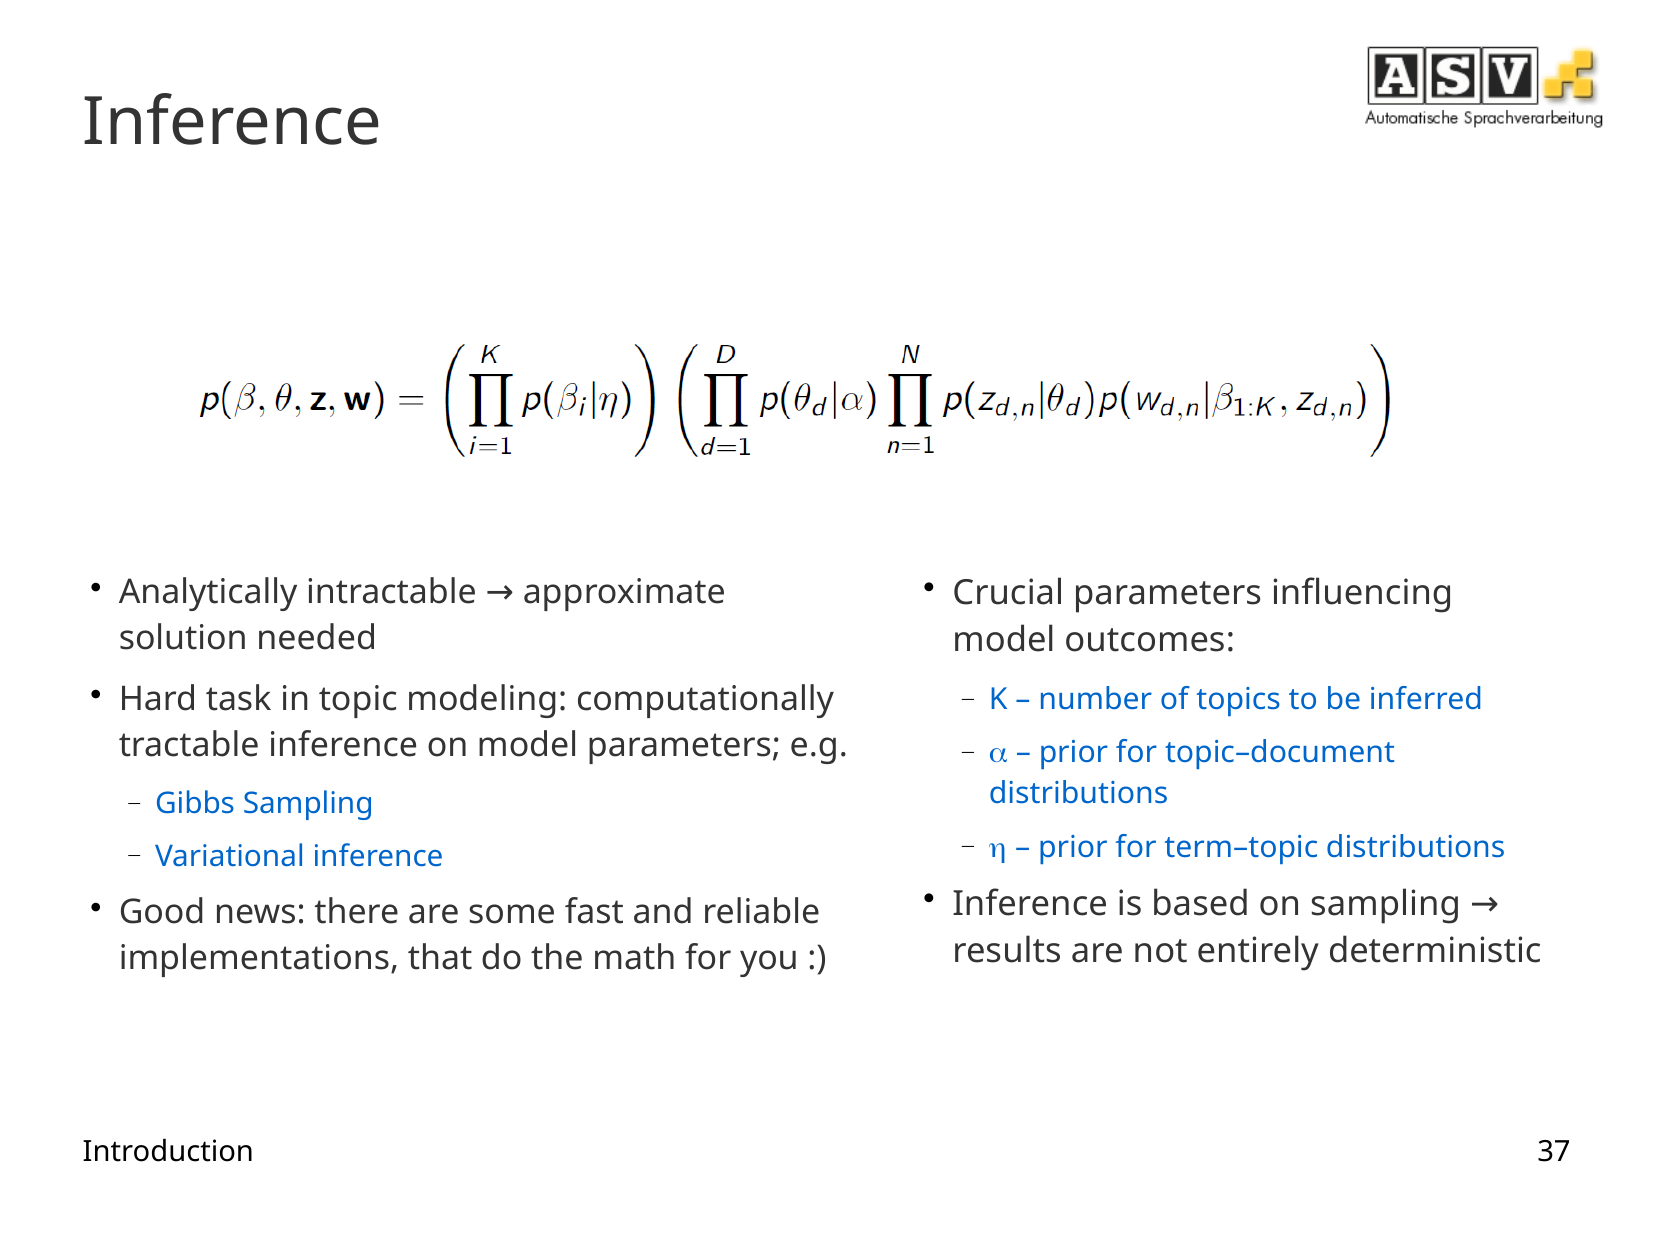

# Inference
Analytically intractable → approximate solution needed
Hard task in topic modeling: computationally tractable inference on model parameters; e.g.
Gibbs Sampling
Variational inference
Good news: there are some fast and reliable implementations, that do the math for you :)
Crucial parameters influencing model outcomes:
K – number of topics to be inferred
 – prior for topic–document distributions
 – prior for term–topic distributions
Inference is based on sampling → results are not entirely deterministic
Introduction
37